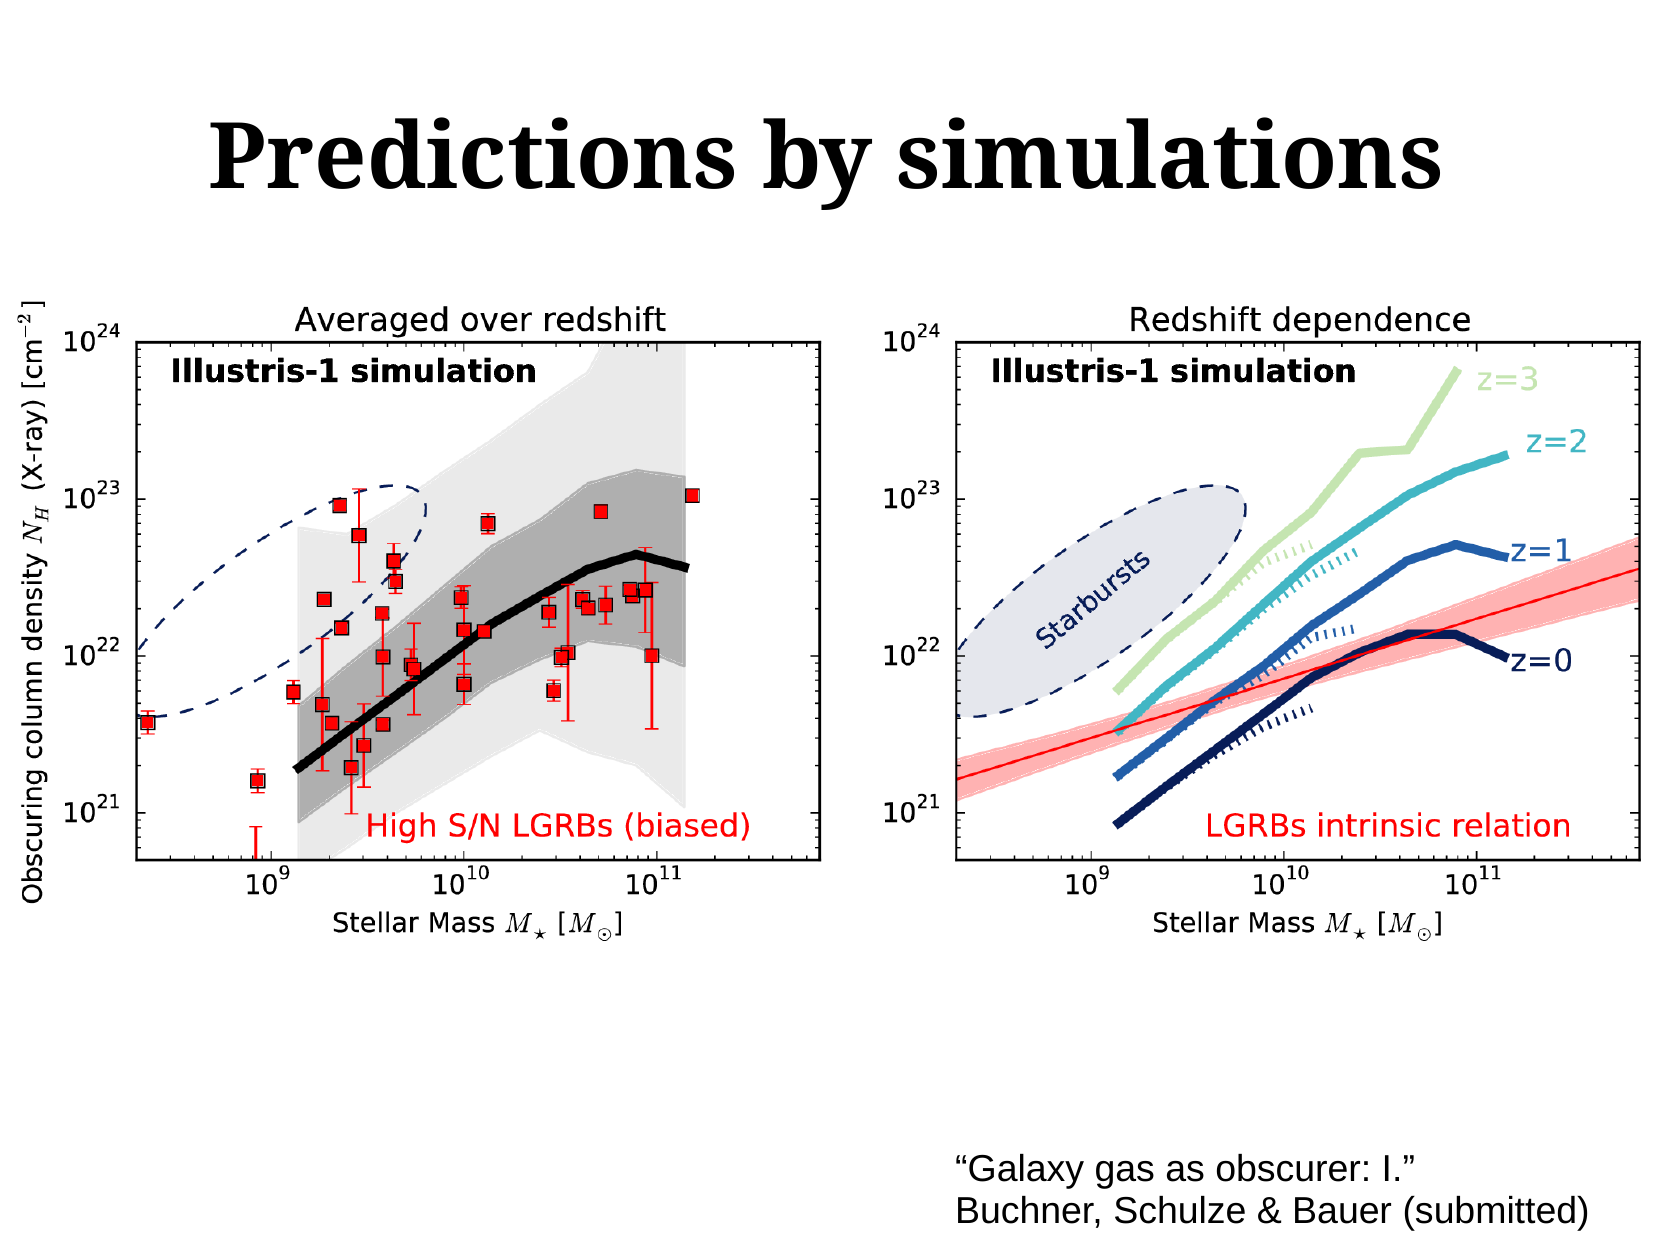

# Predictions by simulations
“Galaxy gas as obscurer: I.”
Buchner, Schulze & Bauer (submitted)